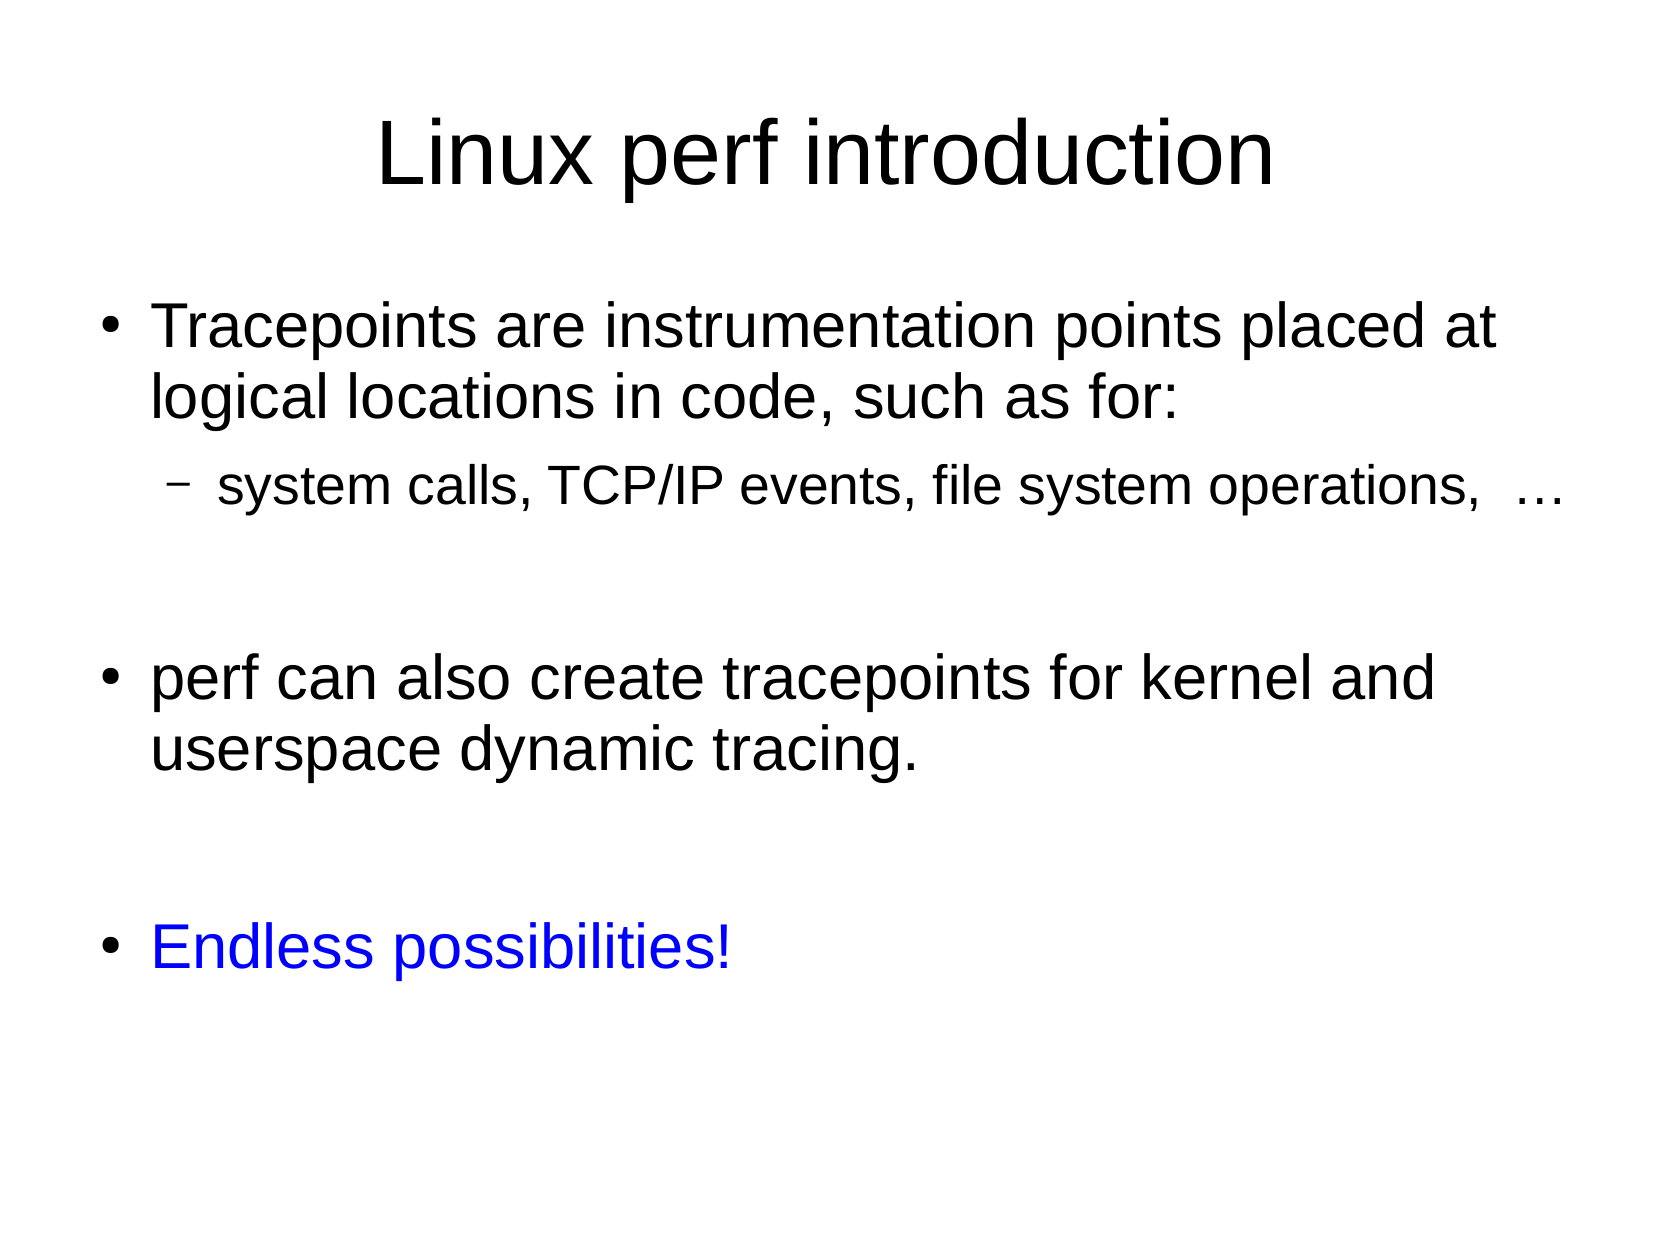

# Linux perf introduction
Tracepoints are instrumentation points placed at logical locations in code, such as for:
system calls, TCP/IP events, file system operations, …
perf can also create tracepoints for kernel and userspace dynamic tracing.
Endless possibilities!